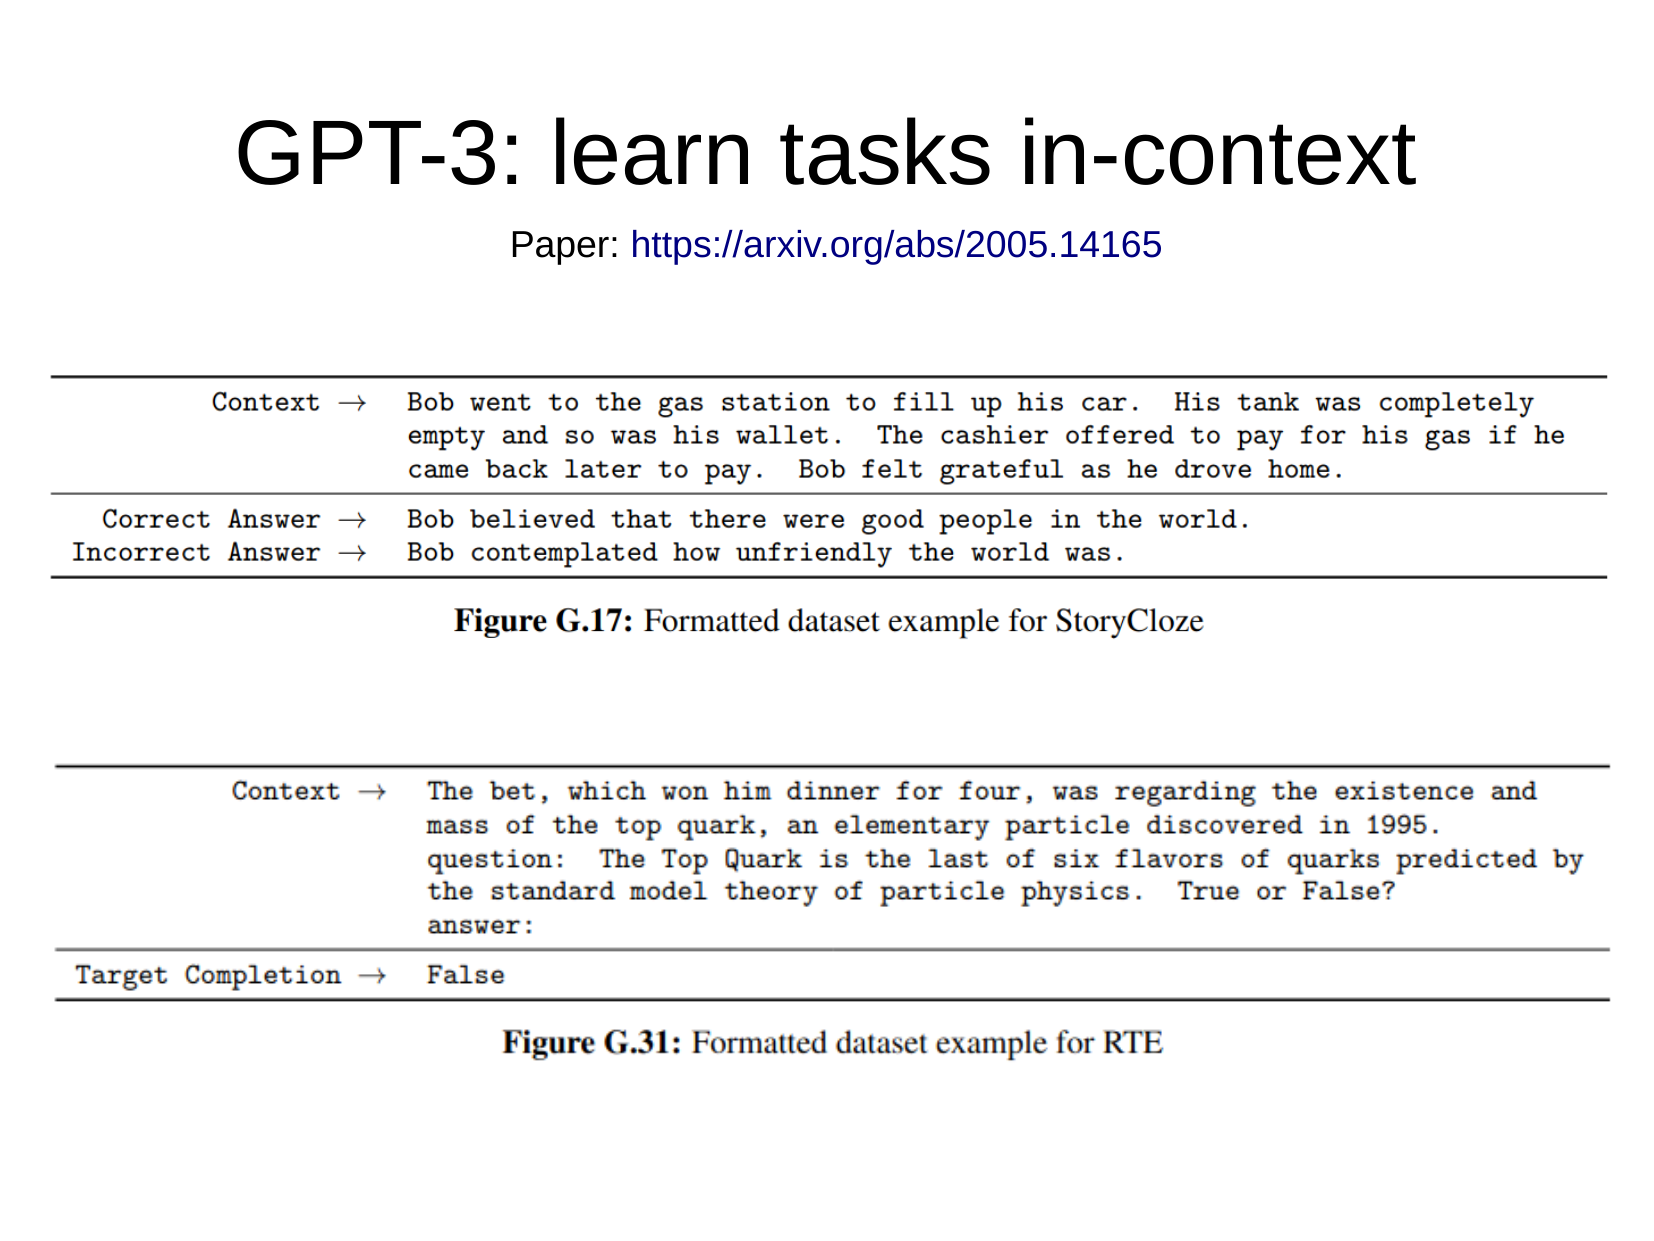

# GPT-3: learn tasks in-context
Paper: https://arxiv.org/abs/2005.14165